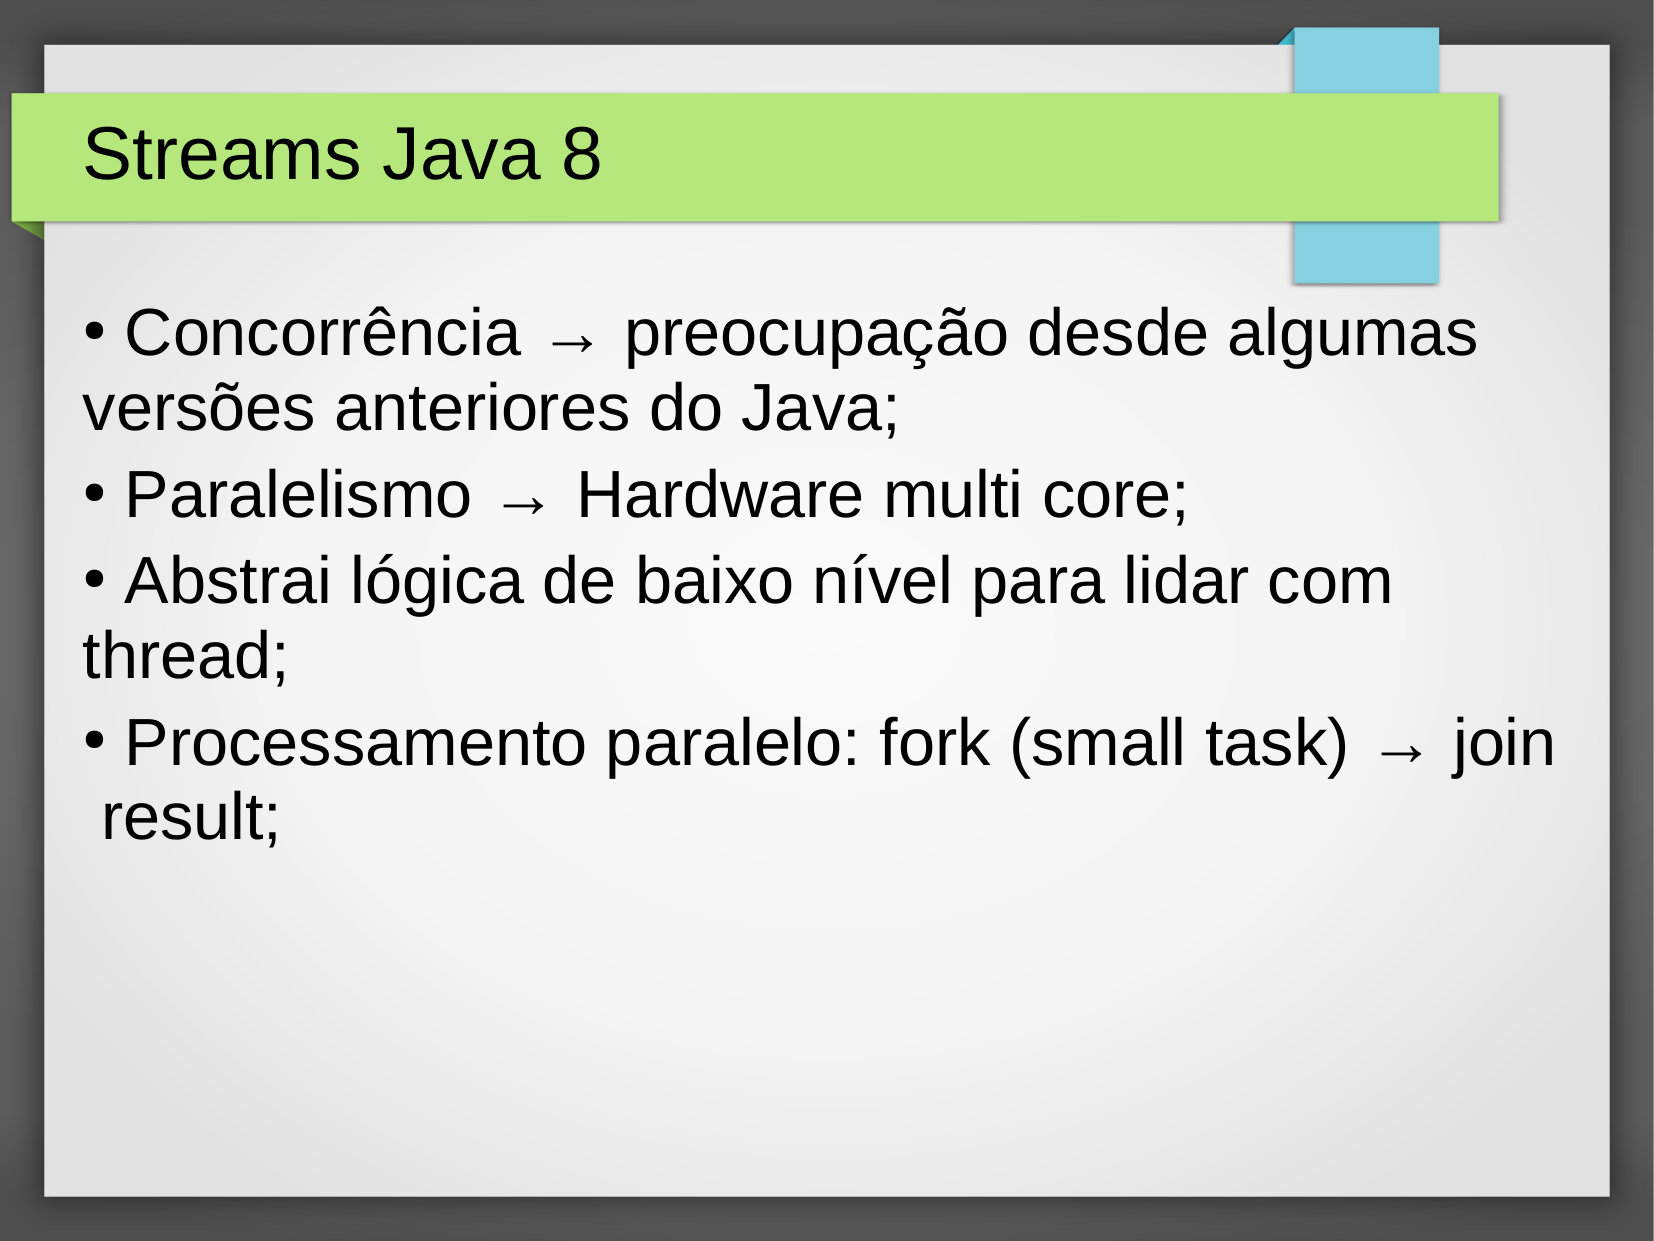

# Streams Java 8
 Concorrência → preocupação desde algumas versões anteriores do Java;
 Paralelismo → Hardware multi core;
 Abstrai lógica de baixo nível para lidar com thread;
 Processamento paralelo: fork (small task) → join result;